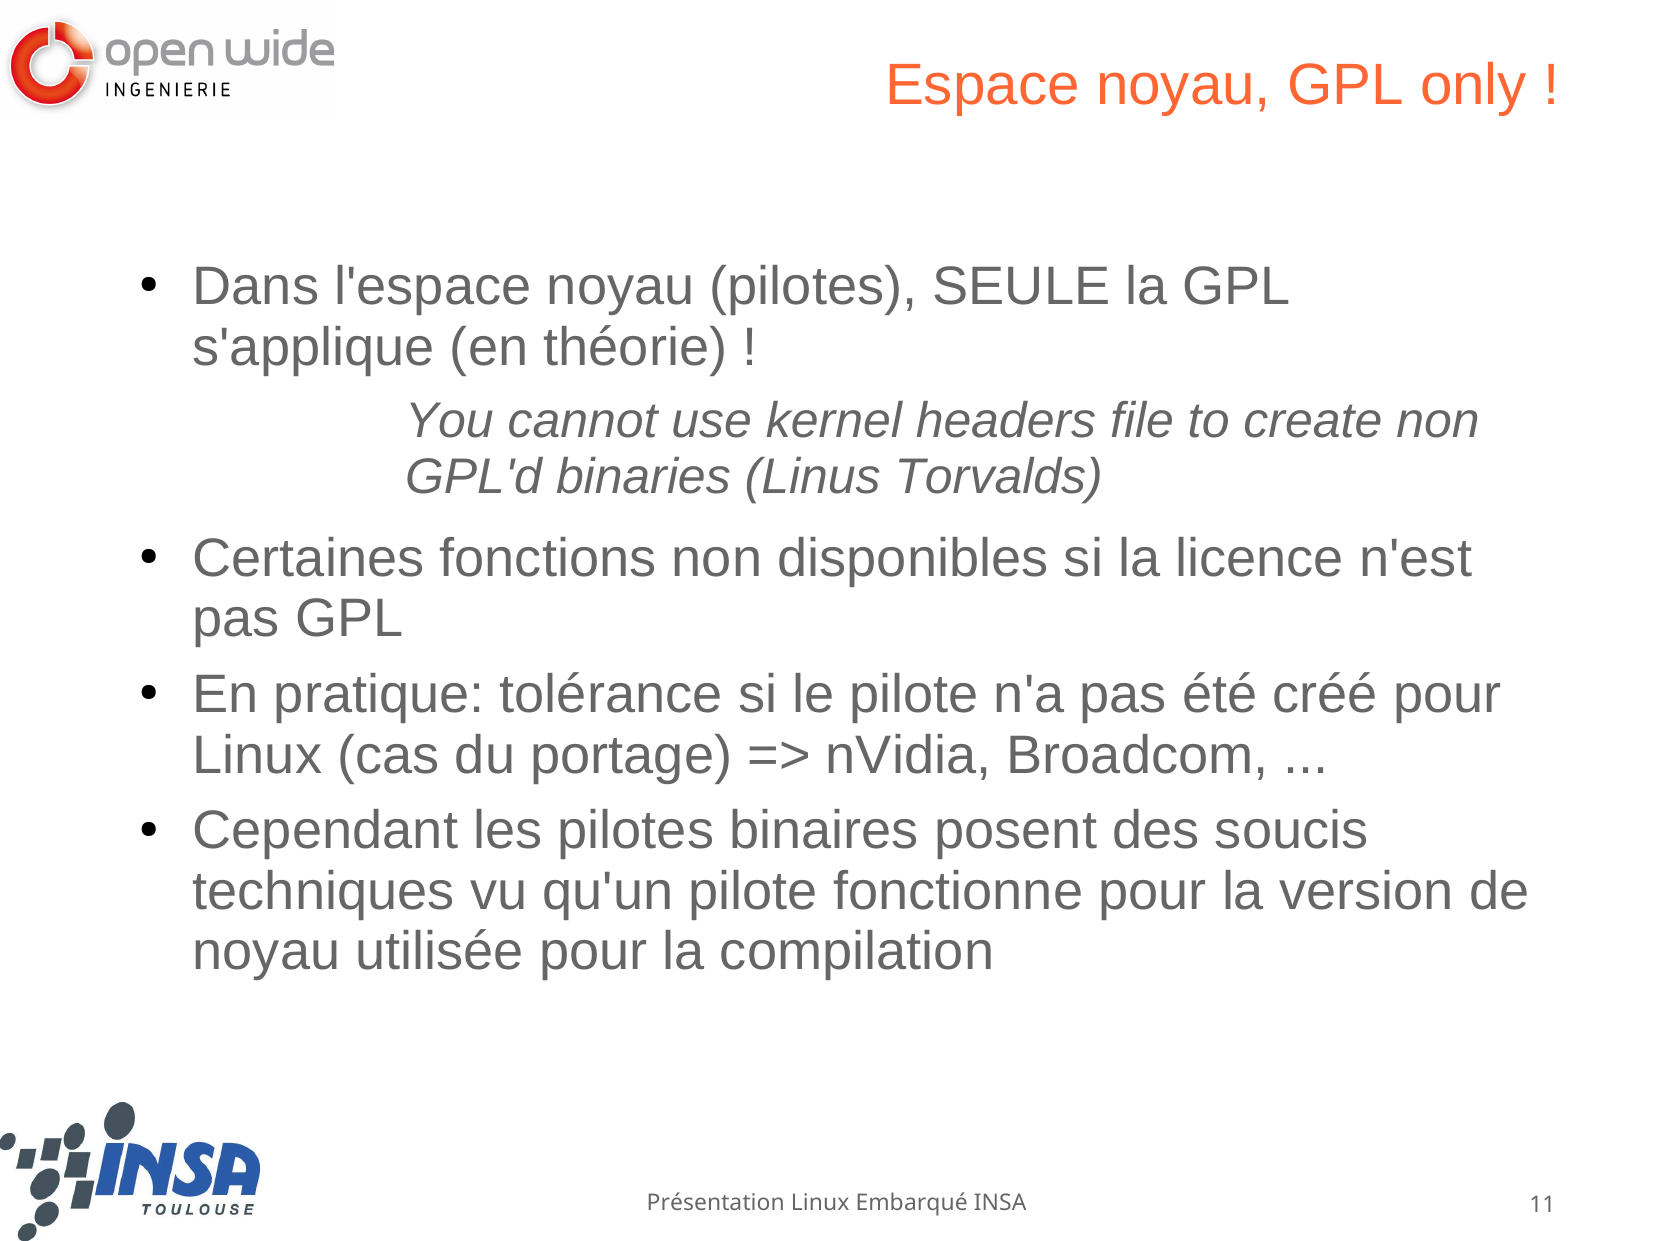

# Espace noyau, GPL only !
Dans l'espace noyau (pilotes), SEULE la GPL s'applique (en théorie) !
You cannot use kernel headers file to create non GPL'd binaries (Linus Torvalds)
Certaines fonctions non disponibles si la licence n'est pas GPL
En pratique: tolérance si le pilote n'a pas été créé pour Linux (cas du portage) => nVidia, Broadcom, ...
Cependant les pilotes binaires posent des soucis techniques vu qu'un pilote fonctionne pour la version de noyau utilisée pour la compilation